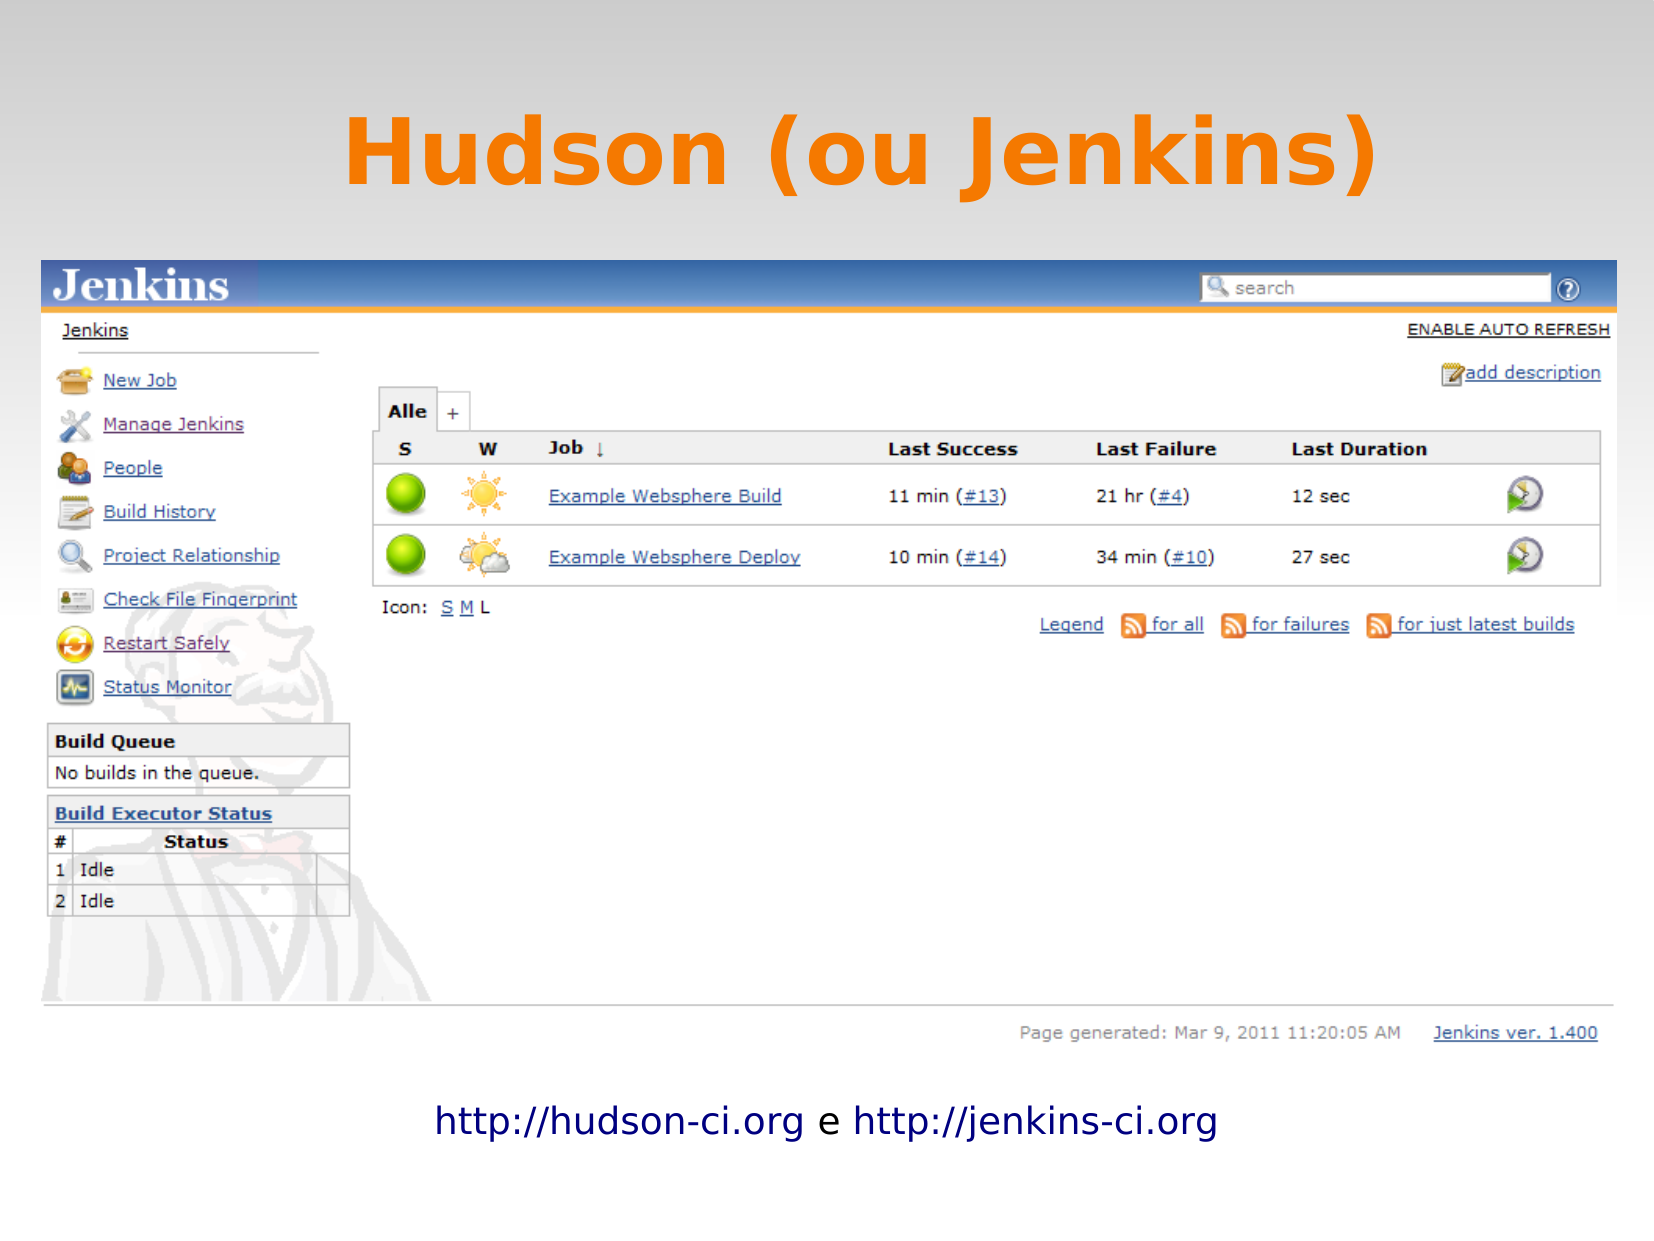

# Hudson (ou Jenkins)
http://hudson-ci.org e http://jenkins-ci.org